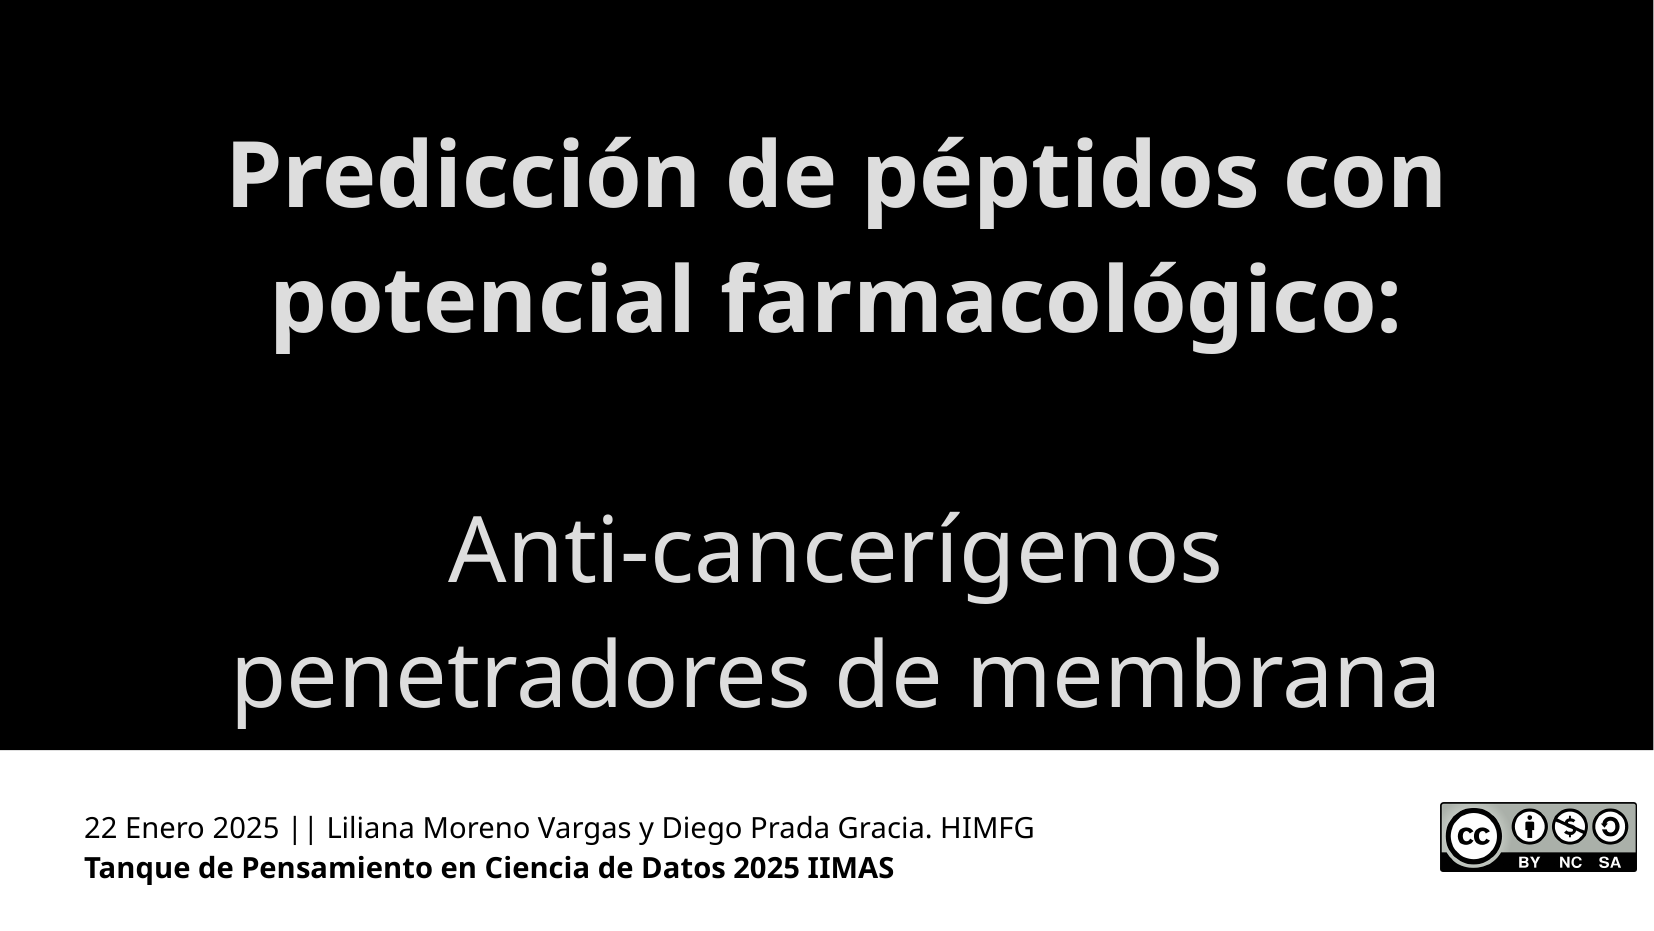

Predicción de péptidos con potencial farmacológico:
Anti-cancerígenos penetradores de membrana
22 Enero 2025 || Liliana Moreno Vargas y Diego Prada Gracia. HIMFG
Tanque de Pensamiento en Ciencia de Datos 2025 IIMAS